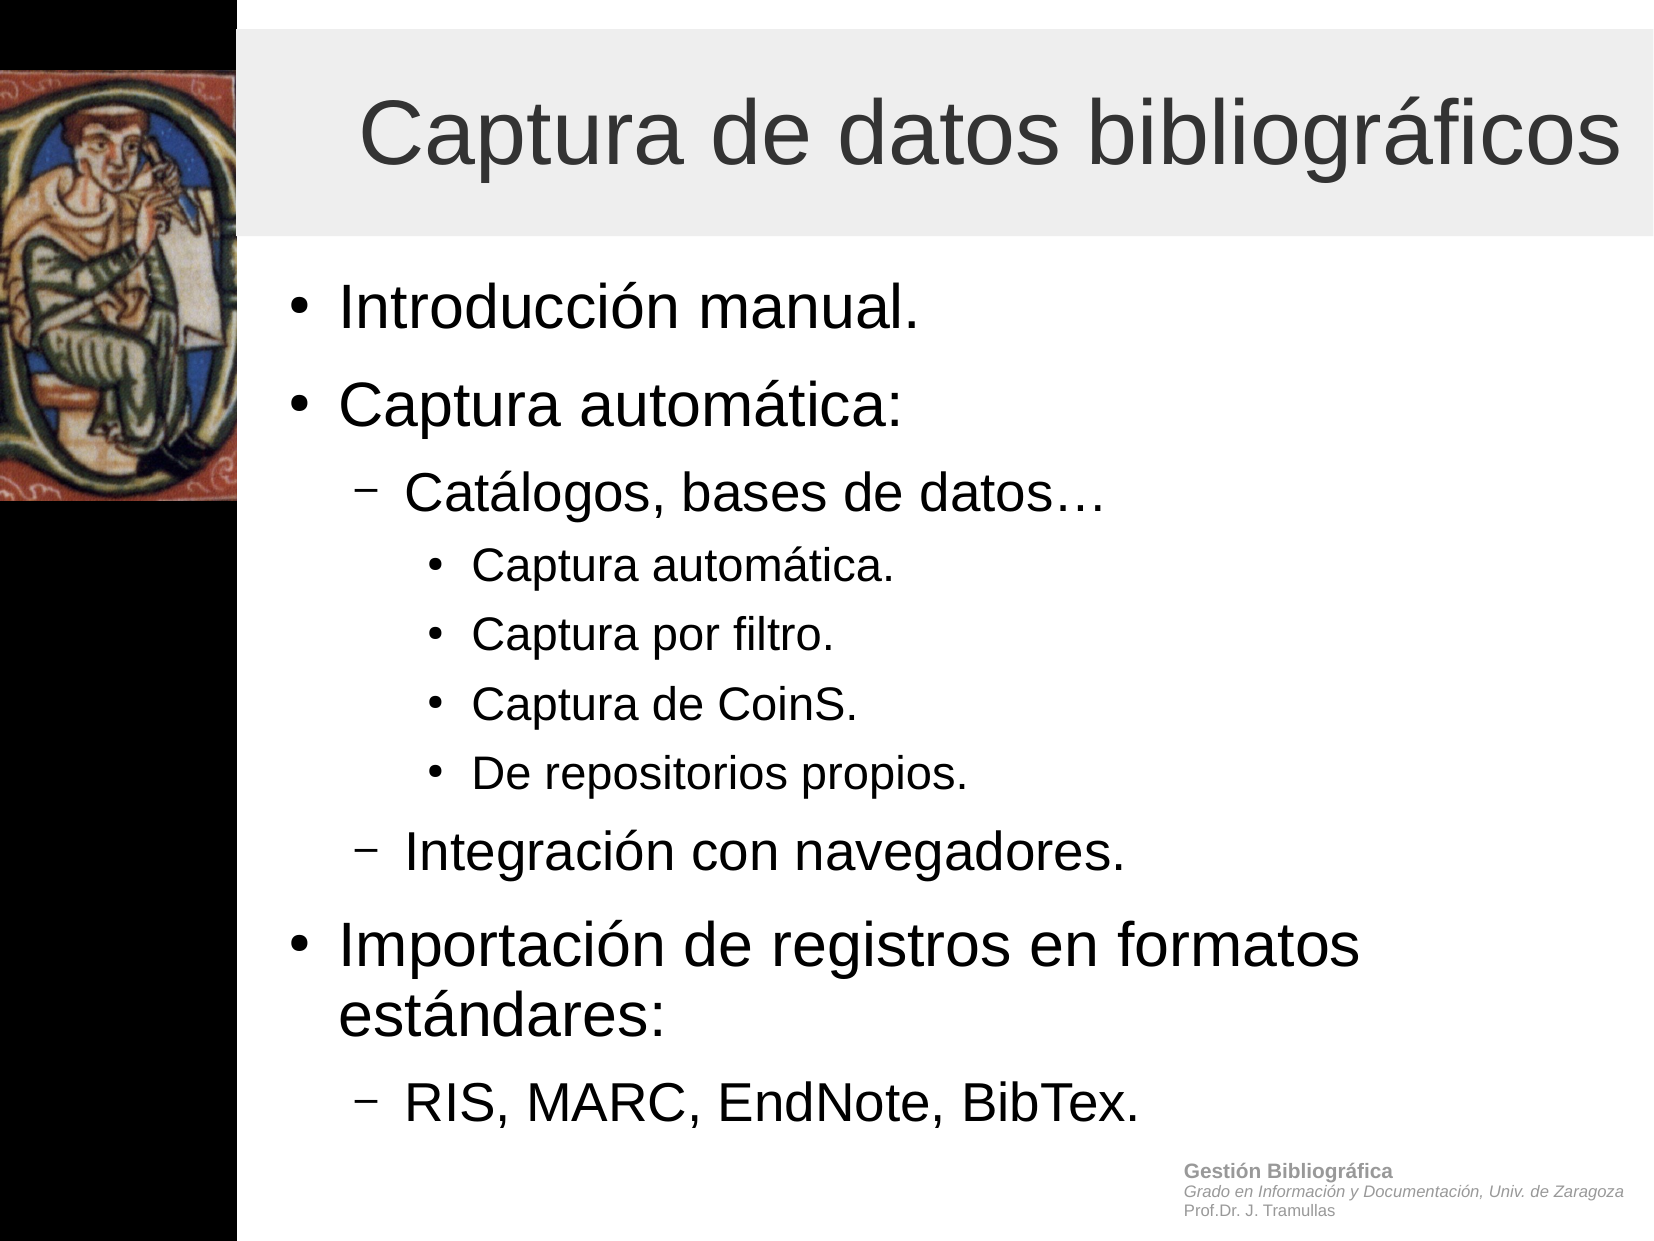

# Captura de datos bibliográficos
Introducción manual.
Captura automática:
Catálogos, bases de datos…
Captura automática.
Captura por filtro.
Captura de CoinS.
De repositorios propios.
Integración con navegadores.
Importación de registros en formatos estándares:
RIS, MARC, EndNote, BibTex.